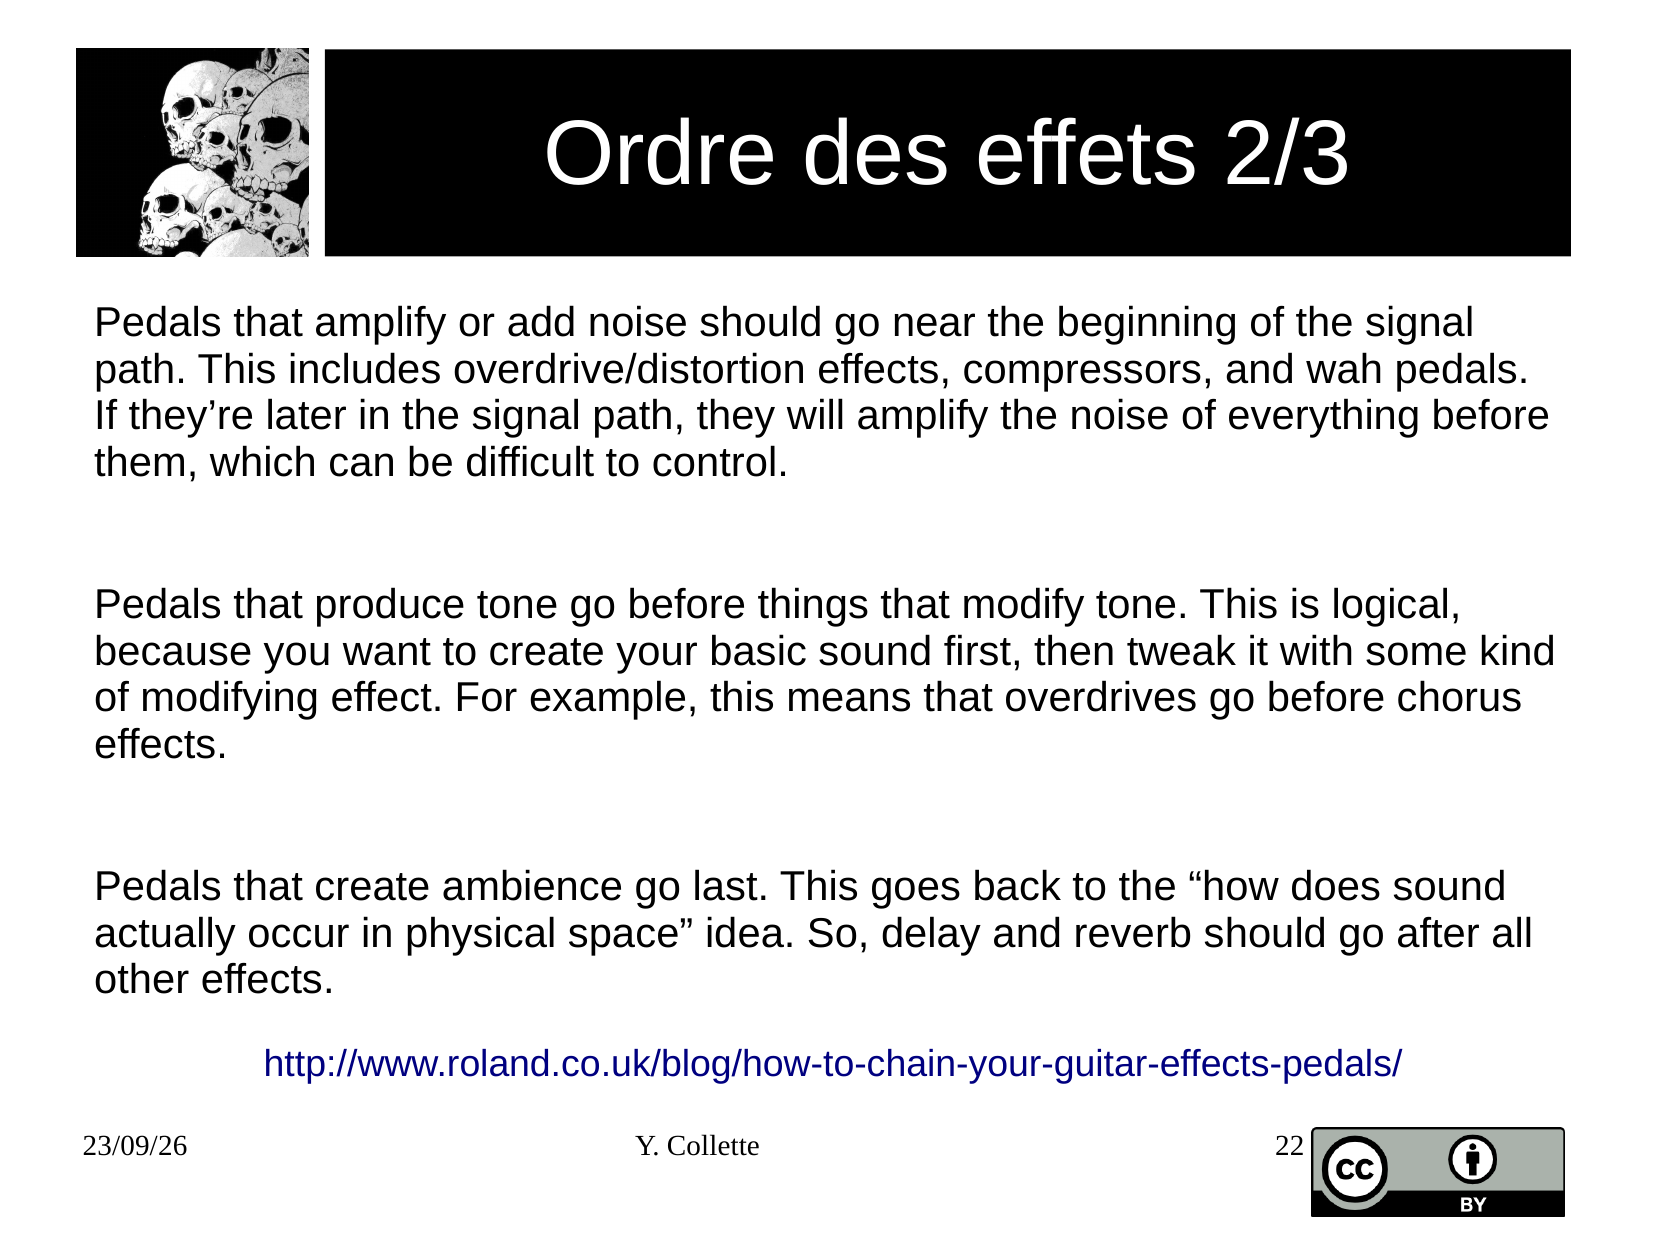

# Ordre des effets 2/3
Pedals that amplify or add noise should go near the beginning of the signal path. This includes overdrive/distortion effects, compressors, and wah pedals. If they’re later in the signal path, they will amplify the noise of everything before them, which can be difficult to control.
Pedals that produce tone go before things that modify tone. This is logical, because you want to create your basic sound first, then tweak it with some kind of modifying effect. For example, this means that overdrives go before chorus effects.
Pedals that create ambience go last. This goes back to the “how does sound actually occur in physical space” idea. So, delay and reverb should go after all other effects.
http://www.roland.co.uk/blog/how-to-chain-your-guitar-effects-pedals/
Y. Collette
22